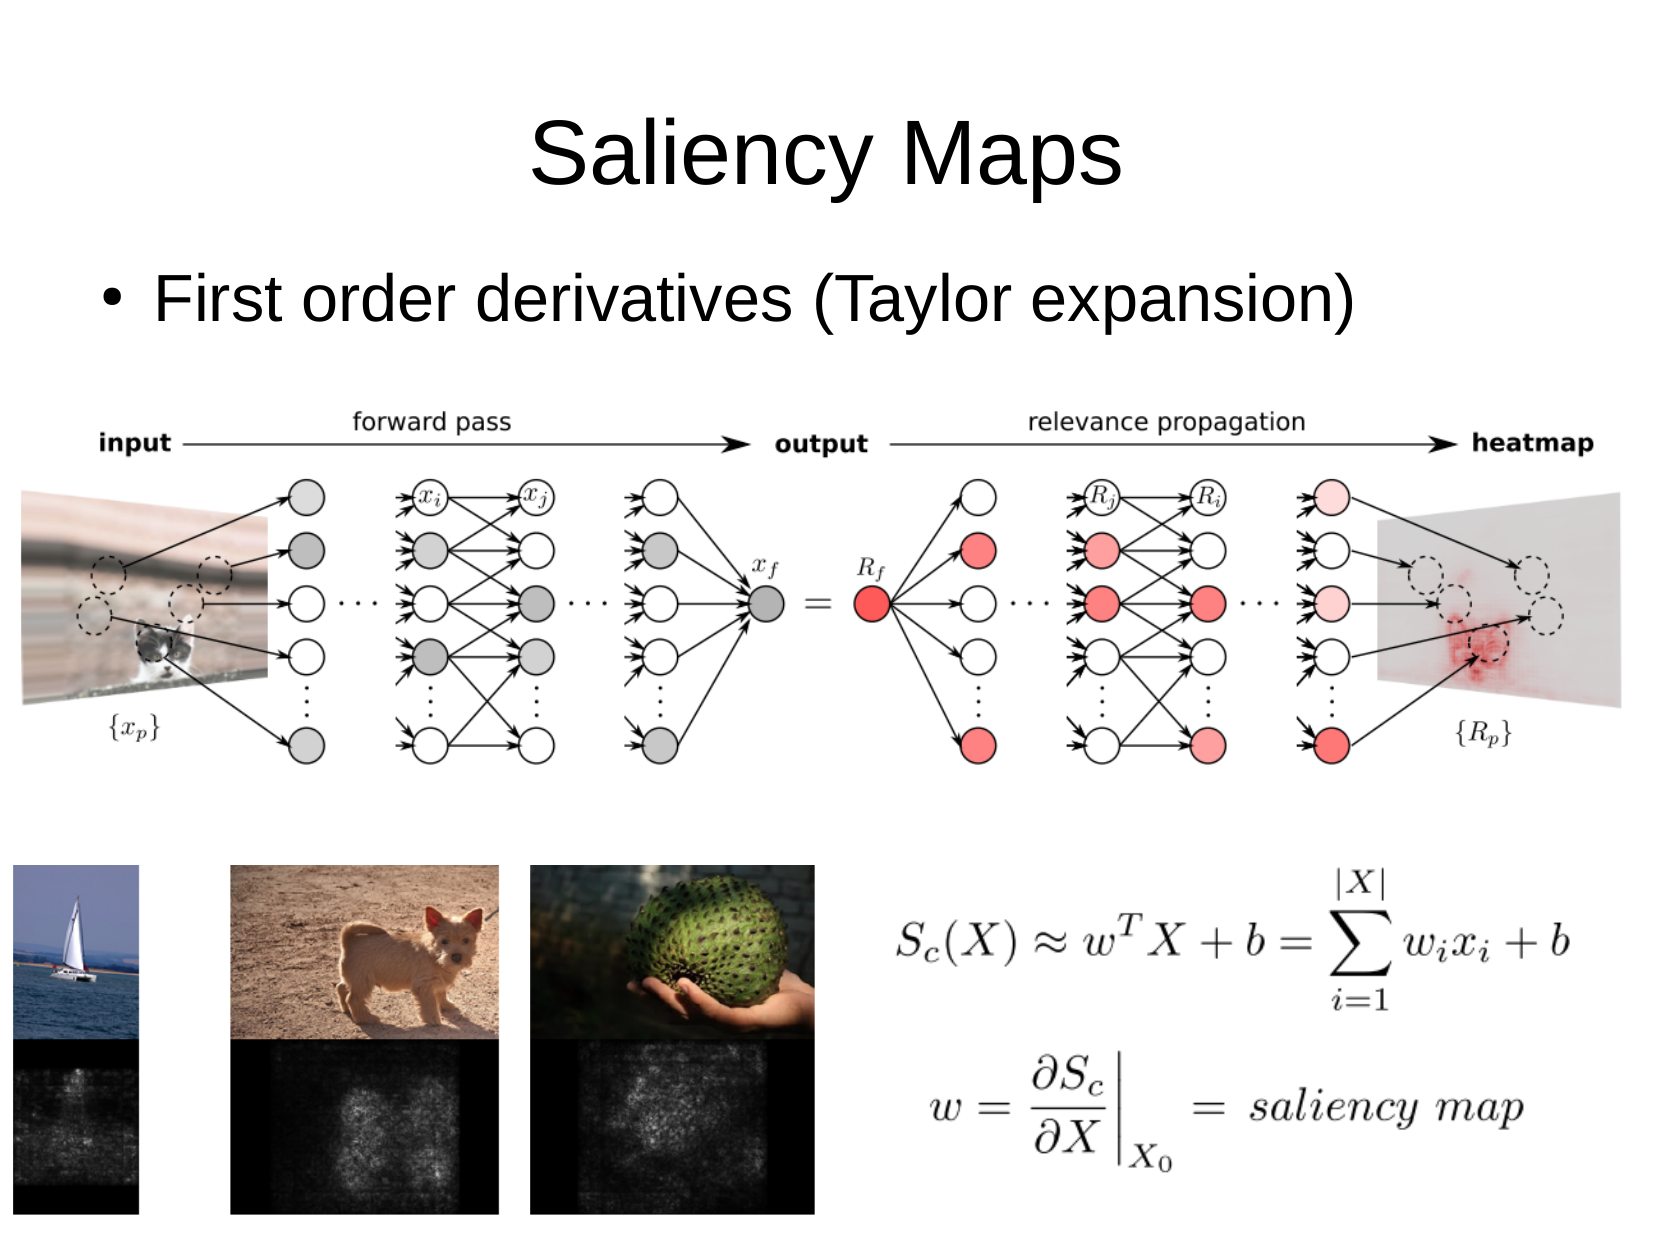

# Saliency Maps
First order derivatives (Taylor expansion)